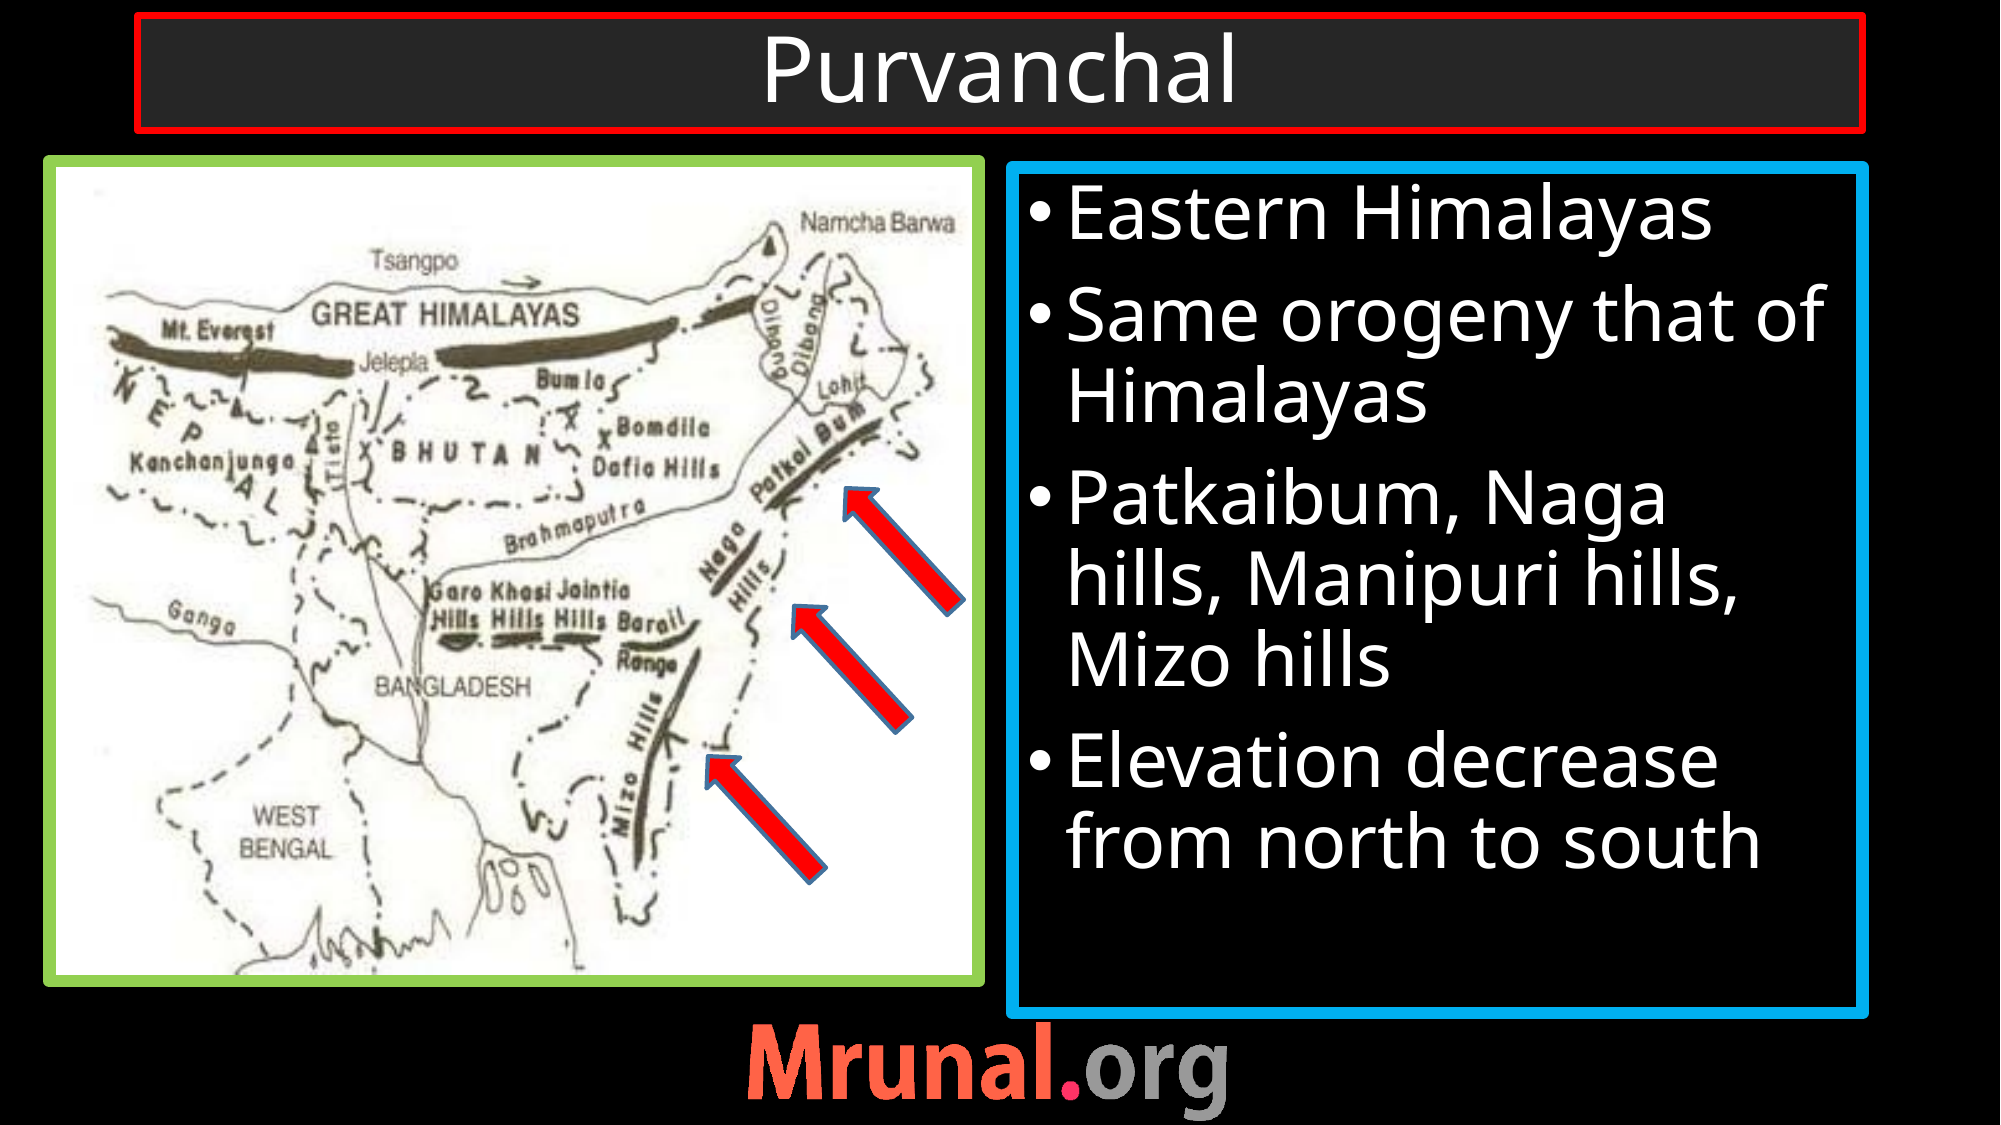

Purvanchal
# Eastern Himalayas
Same orogeny that of Himalayas
Patkaibum, Naga hills, Manipuri hills, Mizo hills
Elevation decrease from north to south